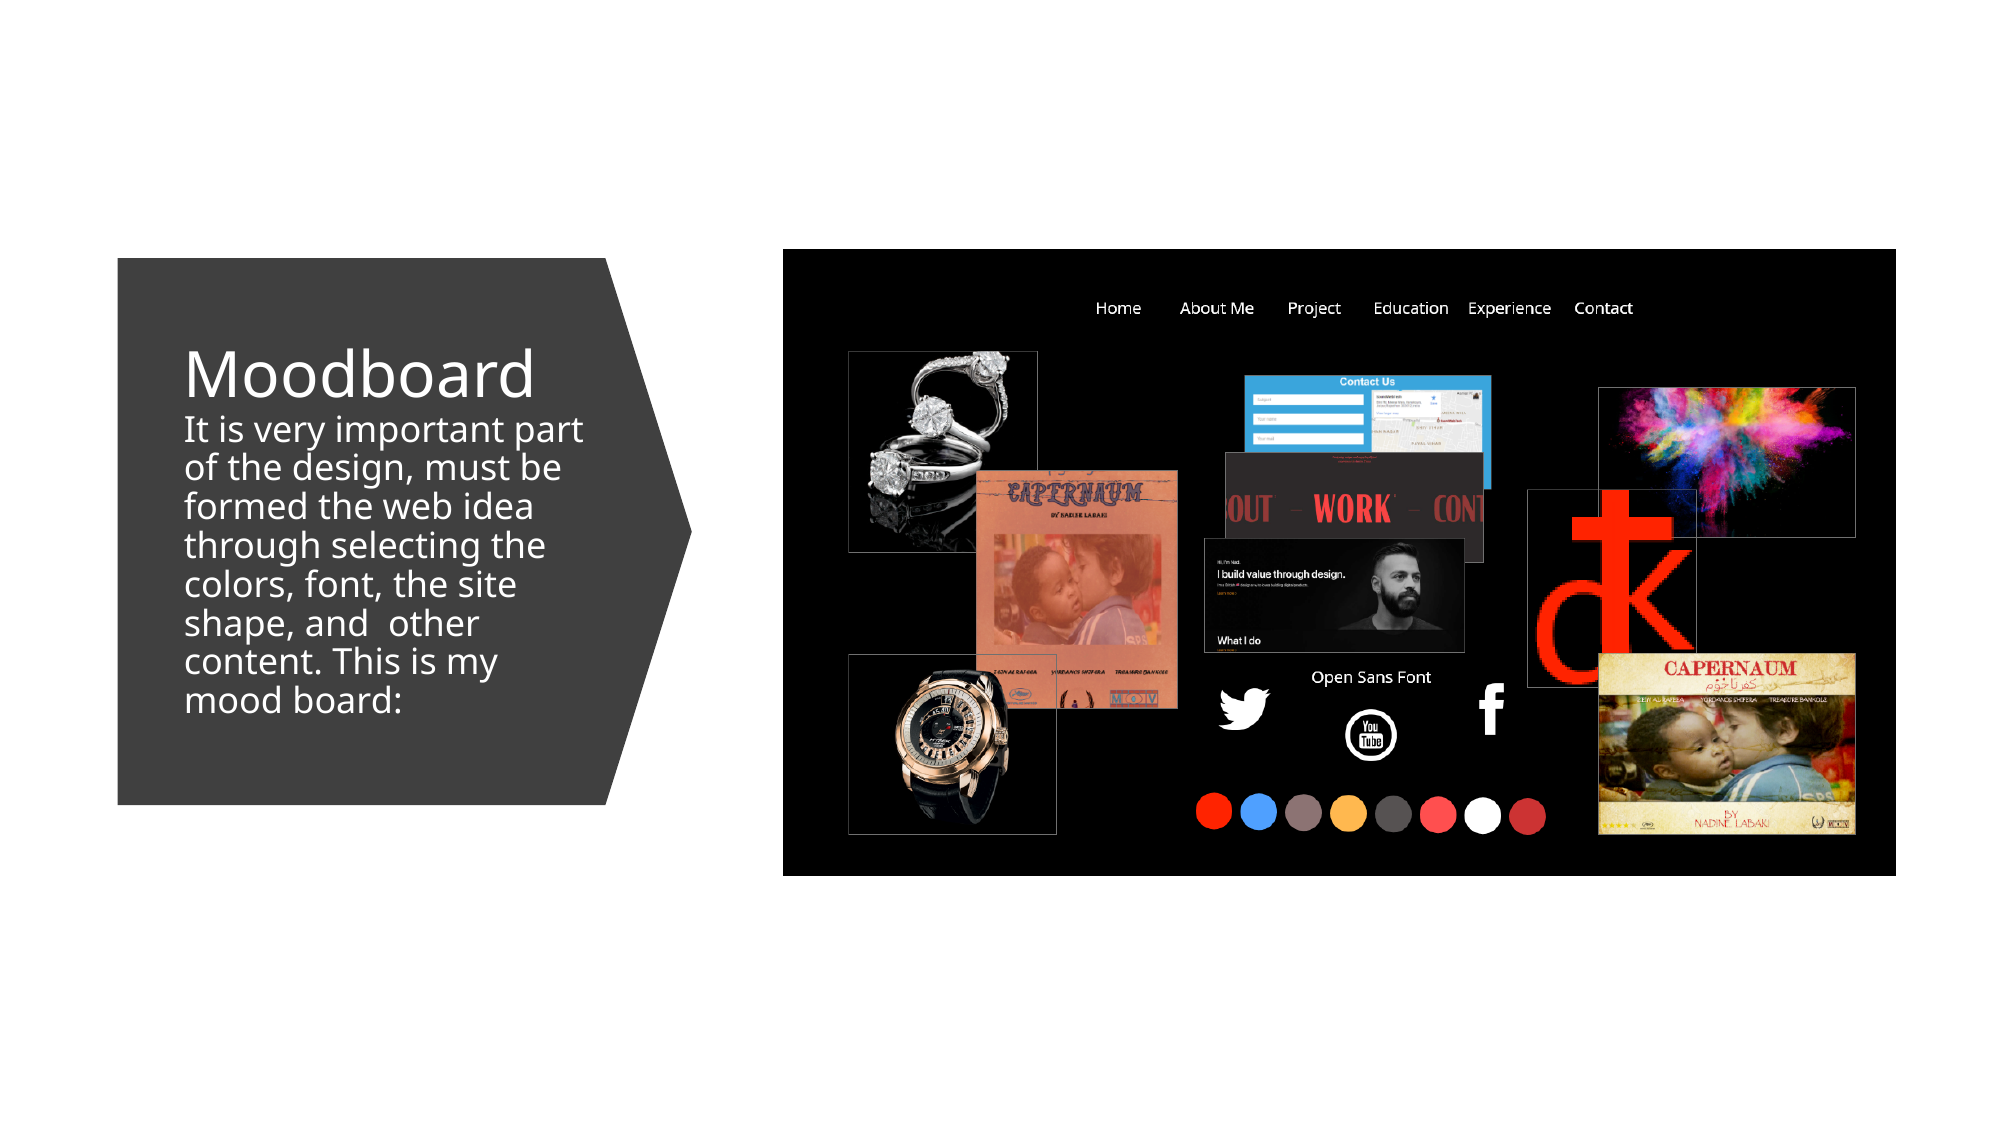

# Moodboard It is very important part of the design, must be formed the web idea through selecting the colors, font, the site shape, and other content. This is my mood board: